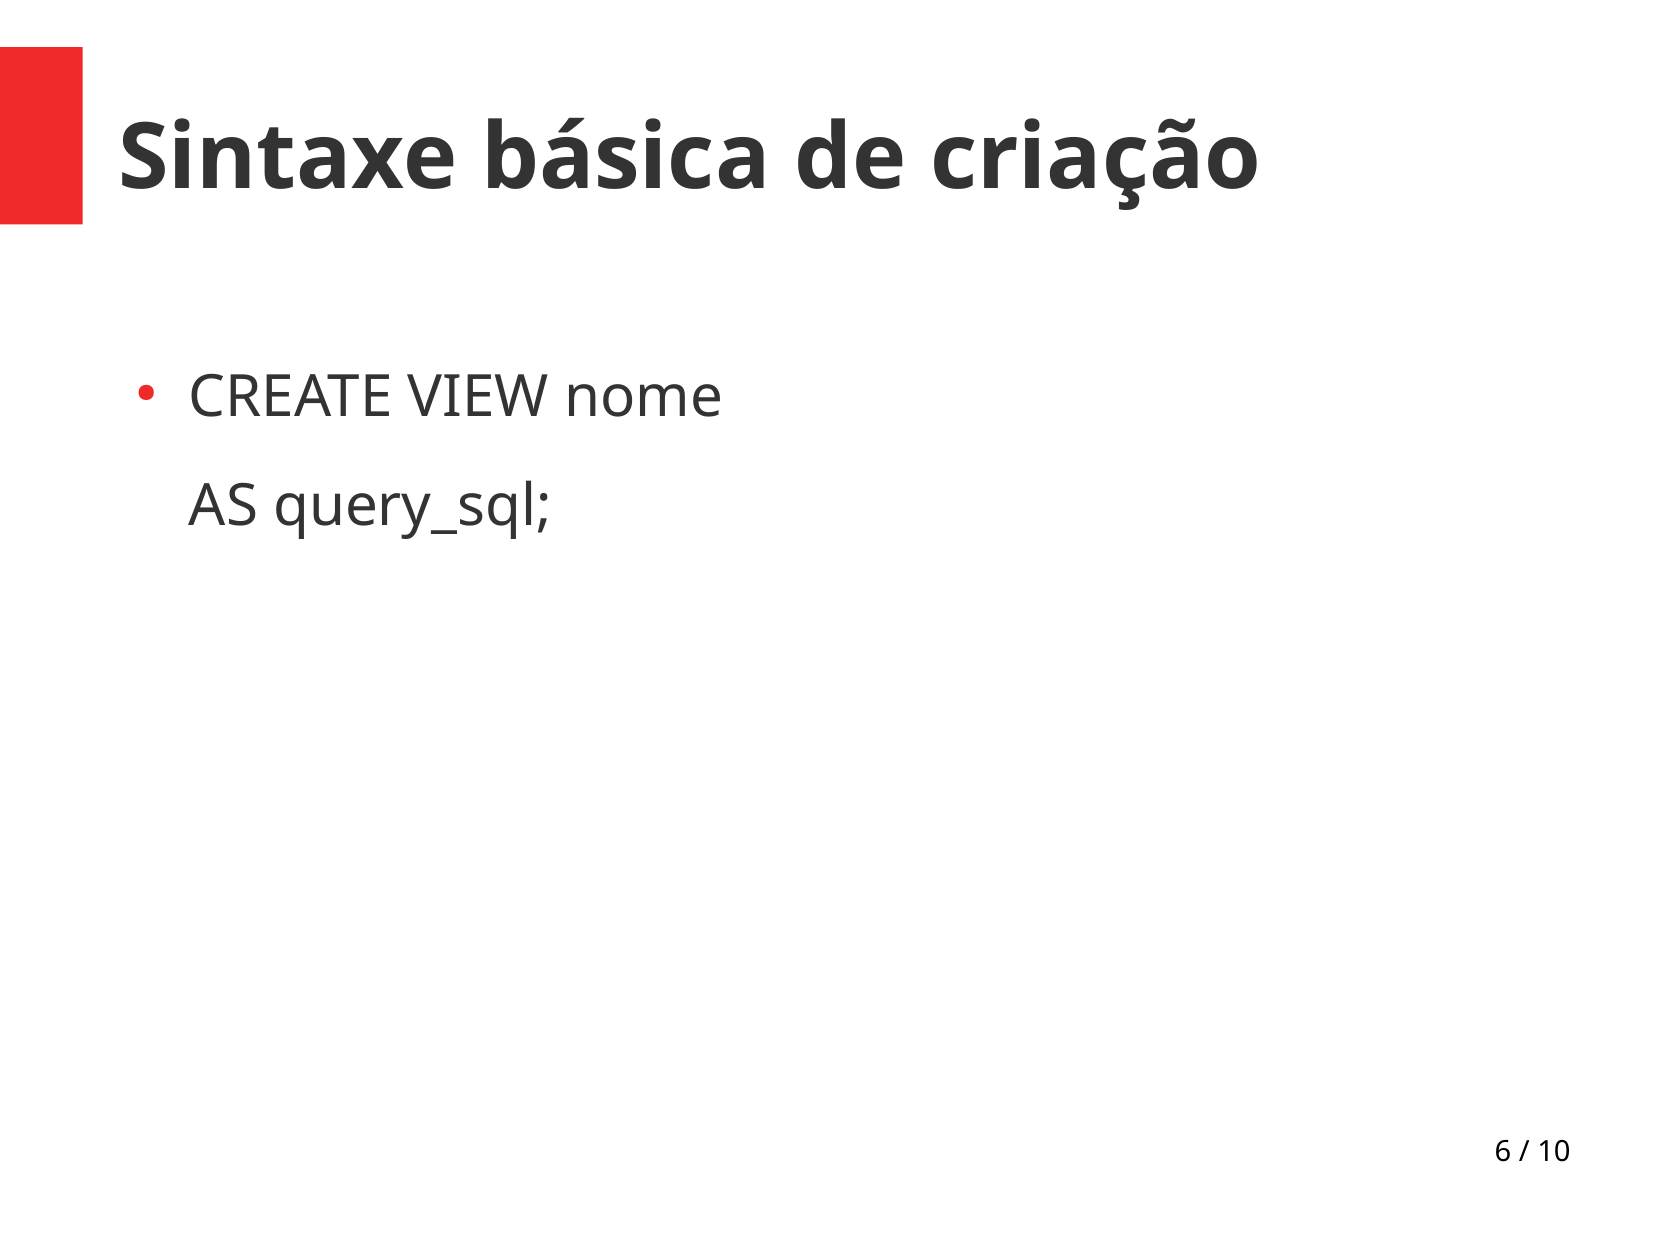

# Sintaxe básica de criação
CREATE VIEW nome
AS query_sql;
6